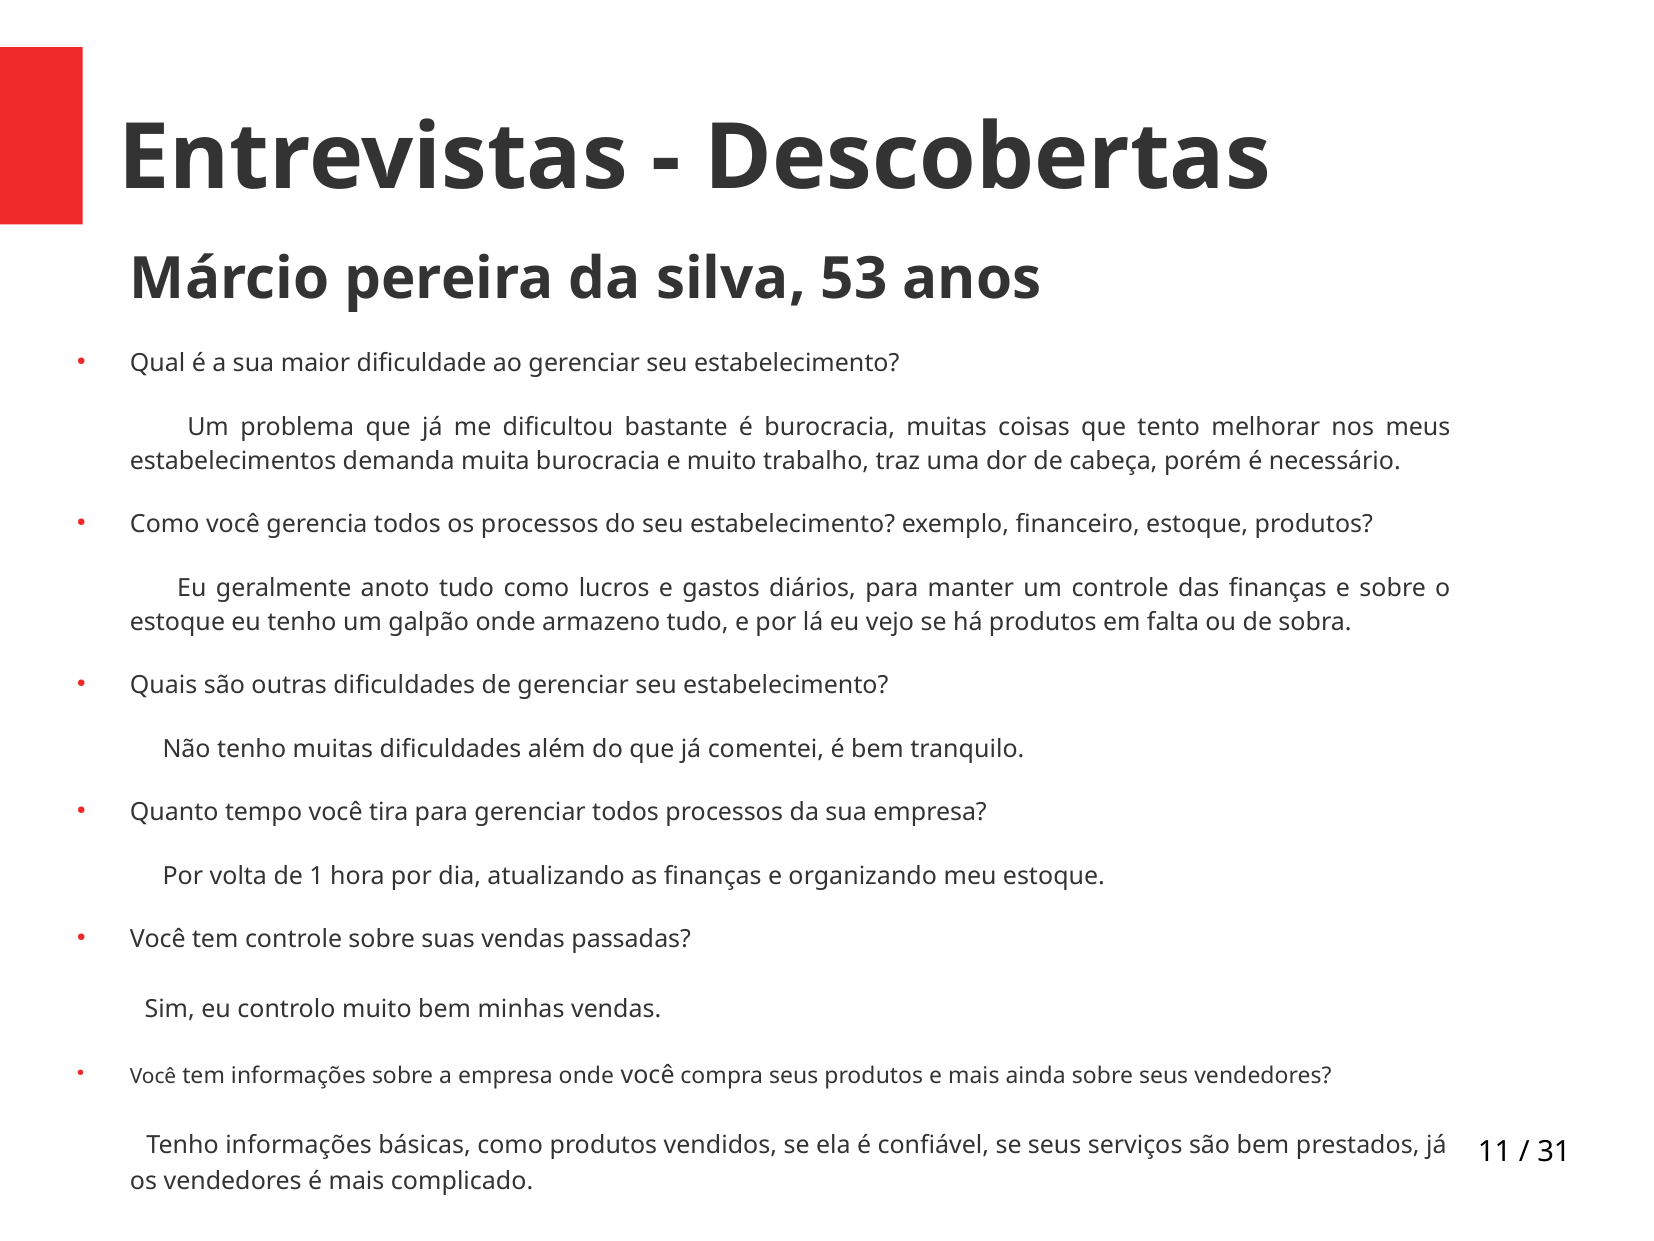

# Entrevistas - Descobertas
Márcio pereira da silva, 53 anos
Qual é a sua maior dificuldade ao gerenciar seu estabelecimento?
 Um problema que já me dificultou bastante é burocracia, muitas coisas que tento melhorar nos meus estabelecimentos demanda muita burocracia e muito trabalho, traz uma dor de cabeça, porém é necessário.
Como você gerencia todos os processos do seu estabelecimento? exemplo, financeiro, estoque, produtos?
 Eu geralmente anoto tudo como lucros e gastos diários, para manter um controle das finanças e sobre o estoque eu tenho um galpão onde armazeno tudo, e por lá eu vejo se há produtos em falta ou de sobra.
Quais são outras dificuldades de gerenciar seu estabelecimento?
 Não tenho muitas dificuldades além do que já comentei, é bem tranquilo.
Quanto tempo você tira para gerenciar todos processos da sua empresa?
 Por volta de 1 hora por dia, atualizando as finanças e organizando meu estoque.
Você tem controle sobre suas vendas passadas?
 Sim, eu controlo muito bem minhas vendas.
Você tem informações sobre a empresa onde você compra seus produtos e mais ainda sobre seus vendedores?
 Tenho informações básicas, como produtos vendidos, se ela é confiável, se seus serviços são bem prestados, já os vendedores é mais complicado.
11